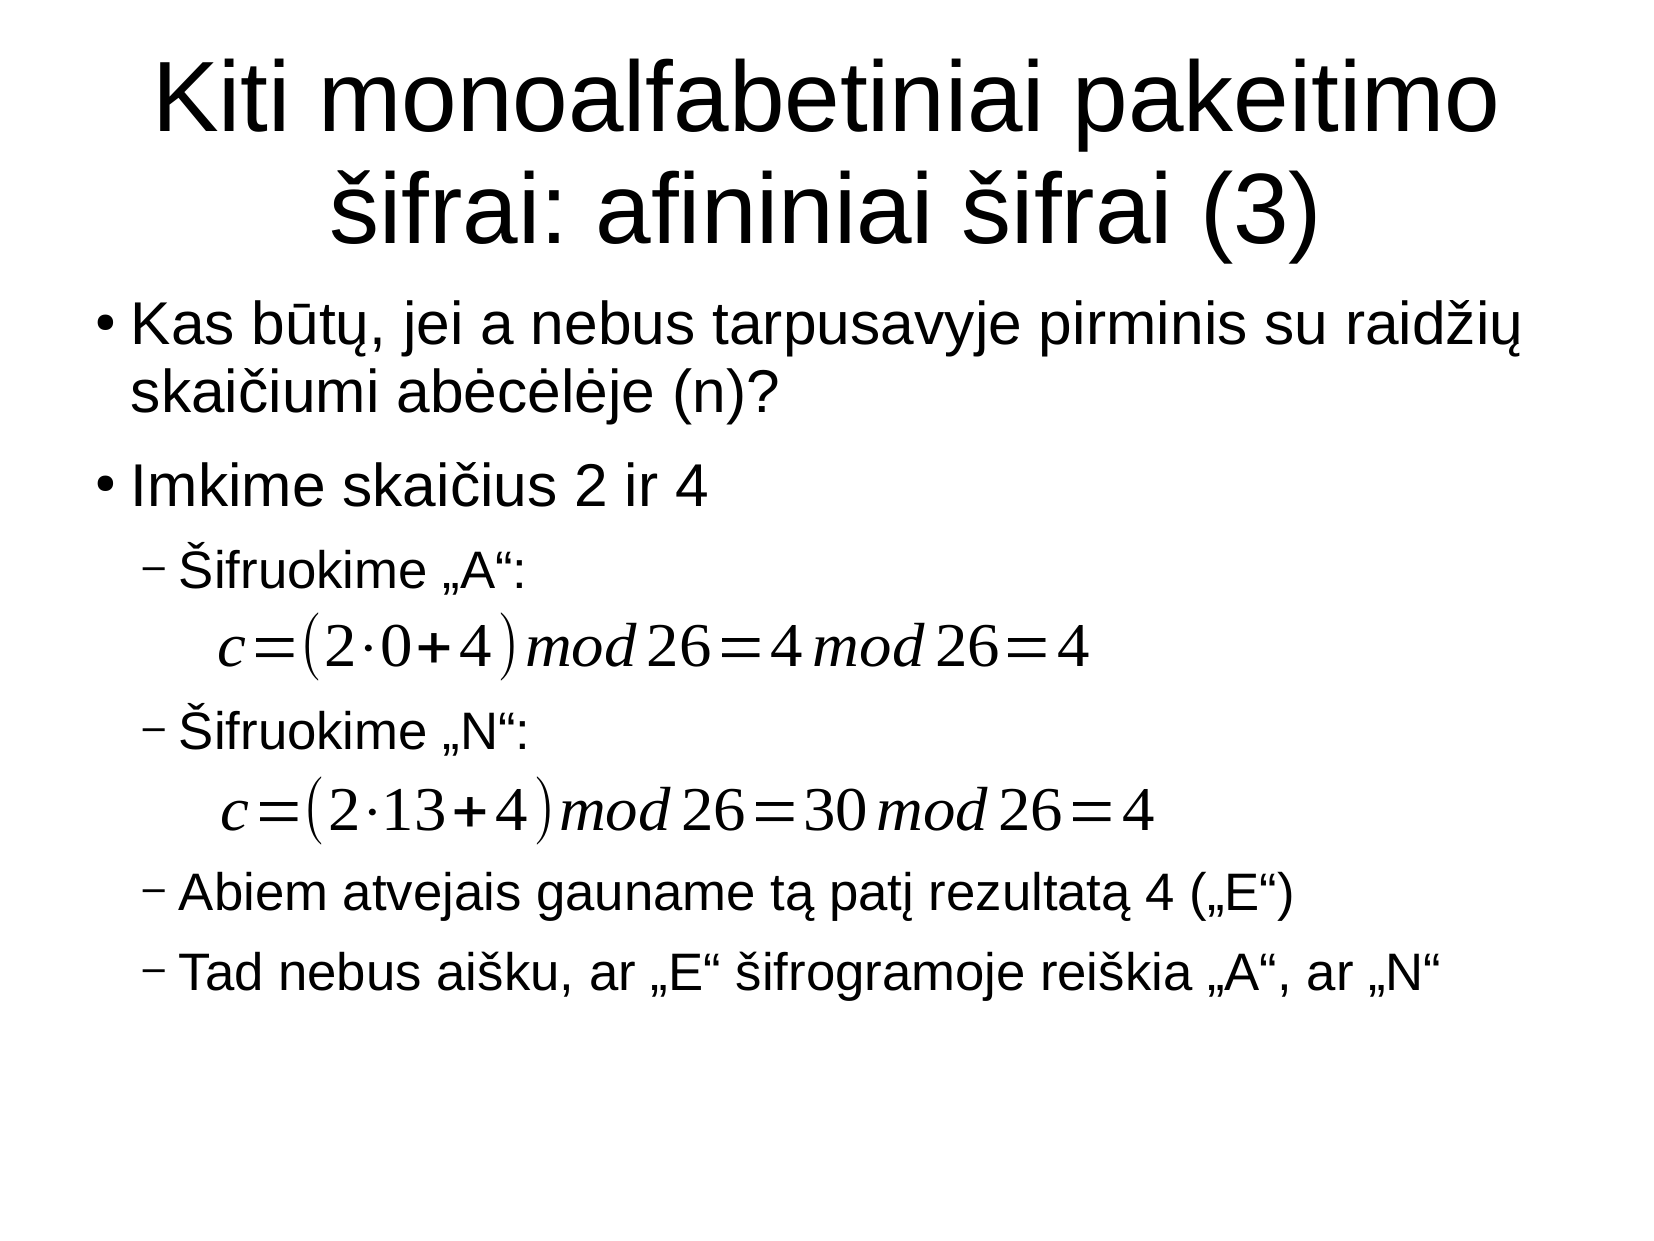

# Kiti monoalfabetiniai pakeitimo šifrai: afininiai šifrai (3)
Kas būtų, jei a nebus tarpusavyje pirminis su raidžių skaičiumi abėcėlėje (n)?
Imkime skaičius 2 ir 4
Šifruokime „A“:
Šifruokime „N“:
Abiem atvejais gauname tą patį rezultatą 4 („E“)
Tad nebus aišku, ar „E“ šifrogramoje reiškia „A“, ar „N“